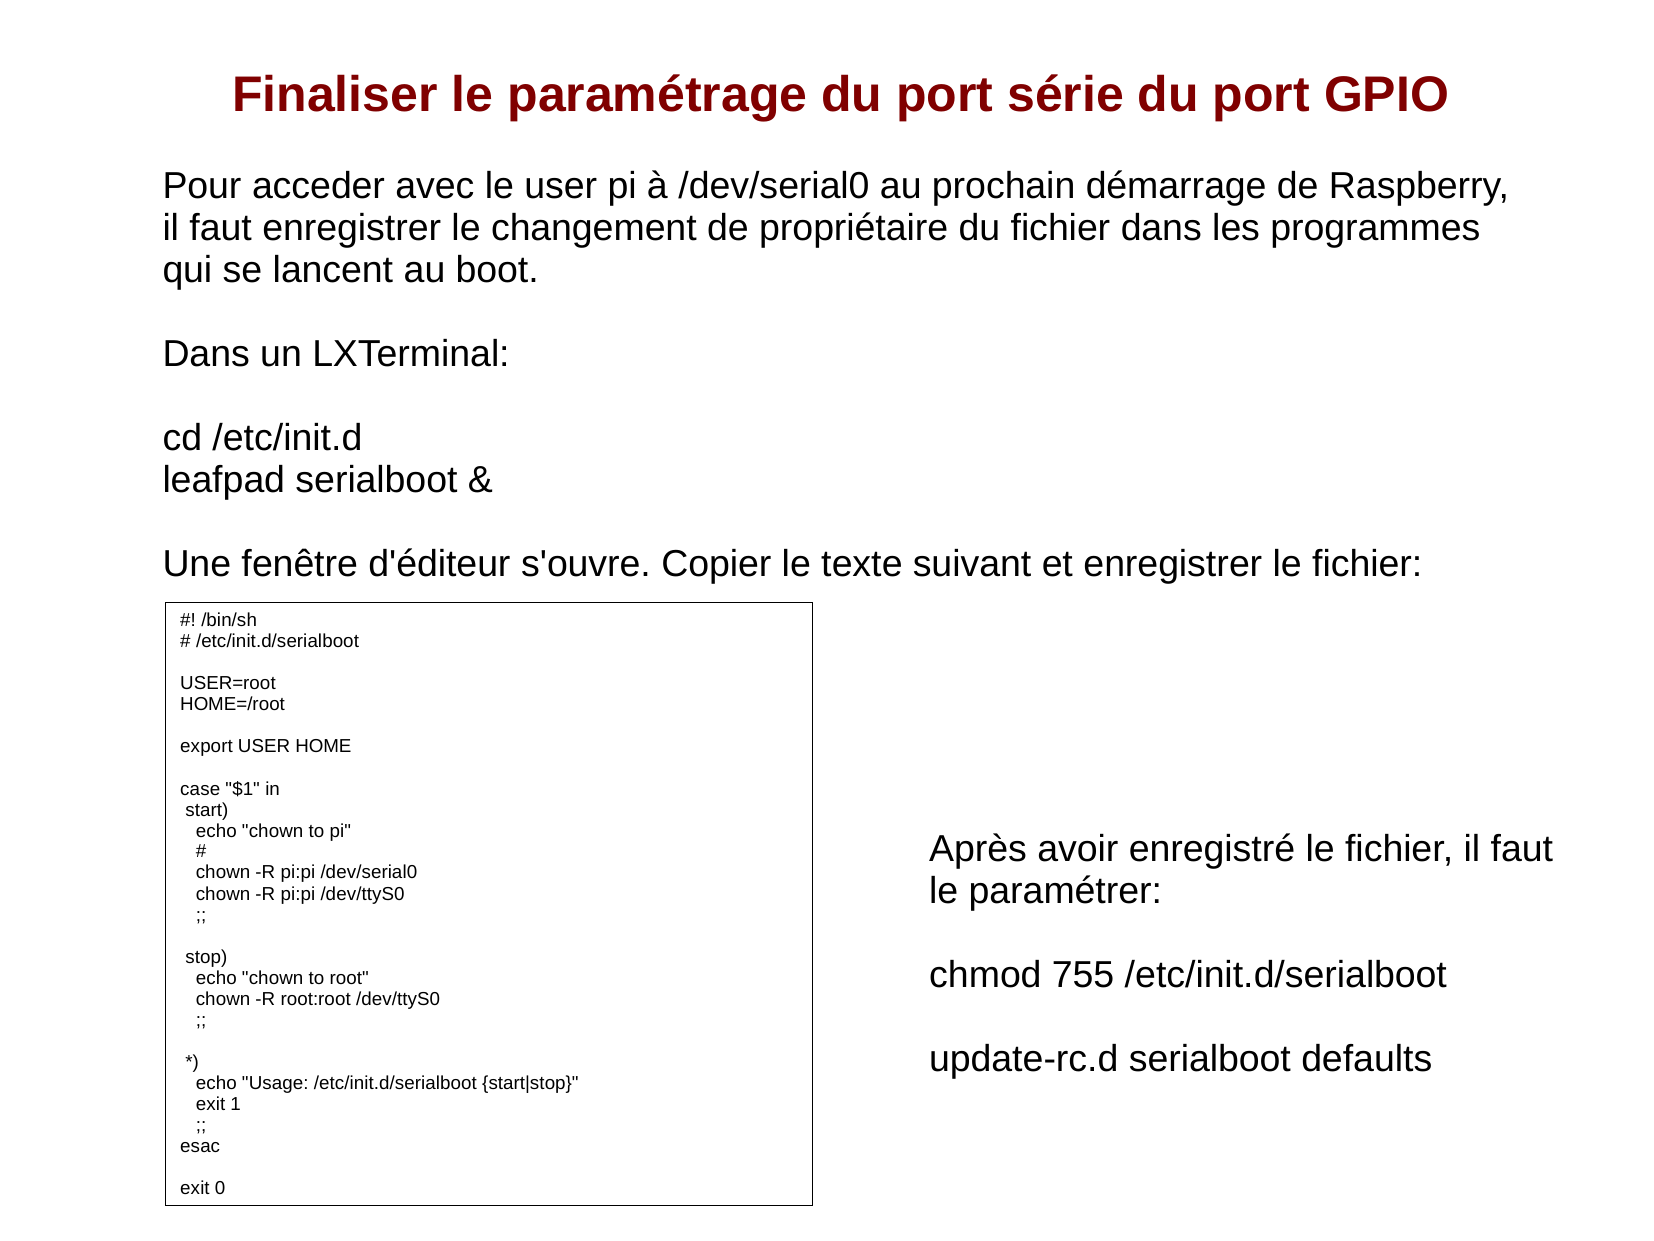

Finaliser le paramétrage du port série du port GPIO
Pour acceder avec le user pi à /dev/serial0 au prochain démarrage de Raspberry,
il faut enregistrer le changement de propriétaire du fichier dans les programmes
qui se lancent au boot.
Dans un LXTerminal:
cd /etc/init.d
leafpad serialboot &
Une fenêtre d'éditeur s'ouvre. Copier le texte suivant et enregistrer le fichier:
#! /bin/sh
# /etc/init.d/serialboot
USER=root
HOME=/root
export USER HOME
case "$1" in
 start)
 echo "chown to pi"
 #
 chown -R pi:pi /dev/serial0
 chown -R pi:pi /dev/ttyS0
 ;;
 stop)
 echo "chown to root"
 chown -R root:root /dev/ttyS0
 ;;
 *)
 echo "Usage: /etc/init.d/serialboot {start|stop}"
 exit 1
 ;;
esac
exit 0
Après avoir enregistré le fichier, il faut
le paramétrer:
chmod 755 /etc/init.d/serialboot
update-rc.d serialboot defaults